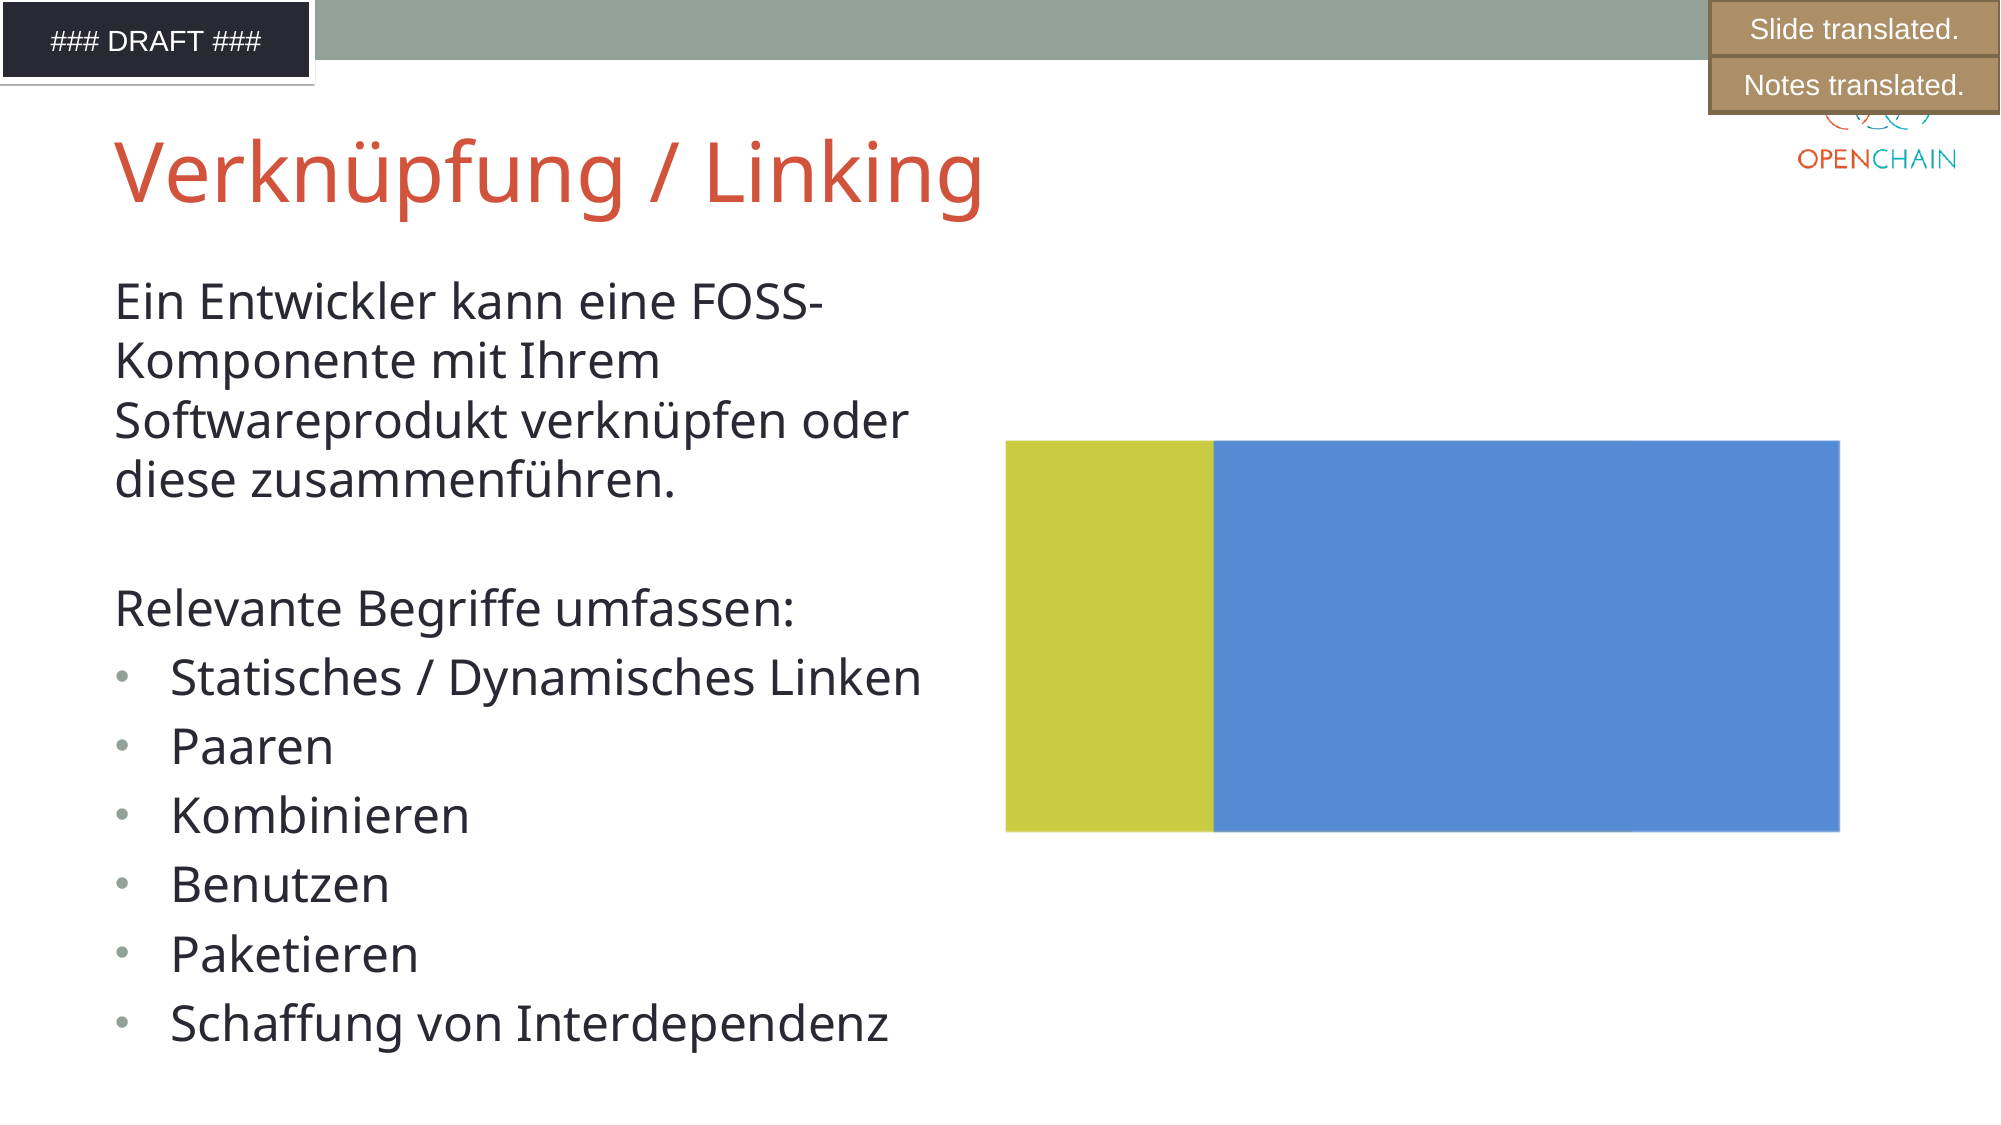

Slide translated.
Notes translated.
# Verknüpfung / Linking
Ein Entwickler kann eine FOSS-Komponente mit Ihrem Softwareprodukt verknüpfen oder diese zusammenführen.
Relevante Begriffe umfassen:
Statisches / Dynamisches Linken
Paaren
Kombinieren
Benutzen
Paketieren
Schaffung von Interdependenz